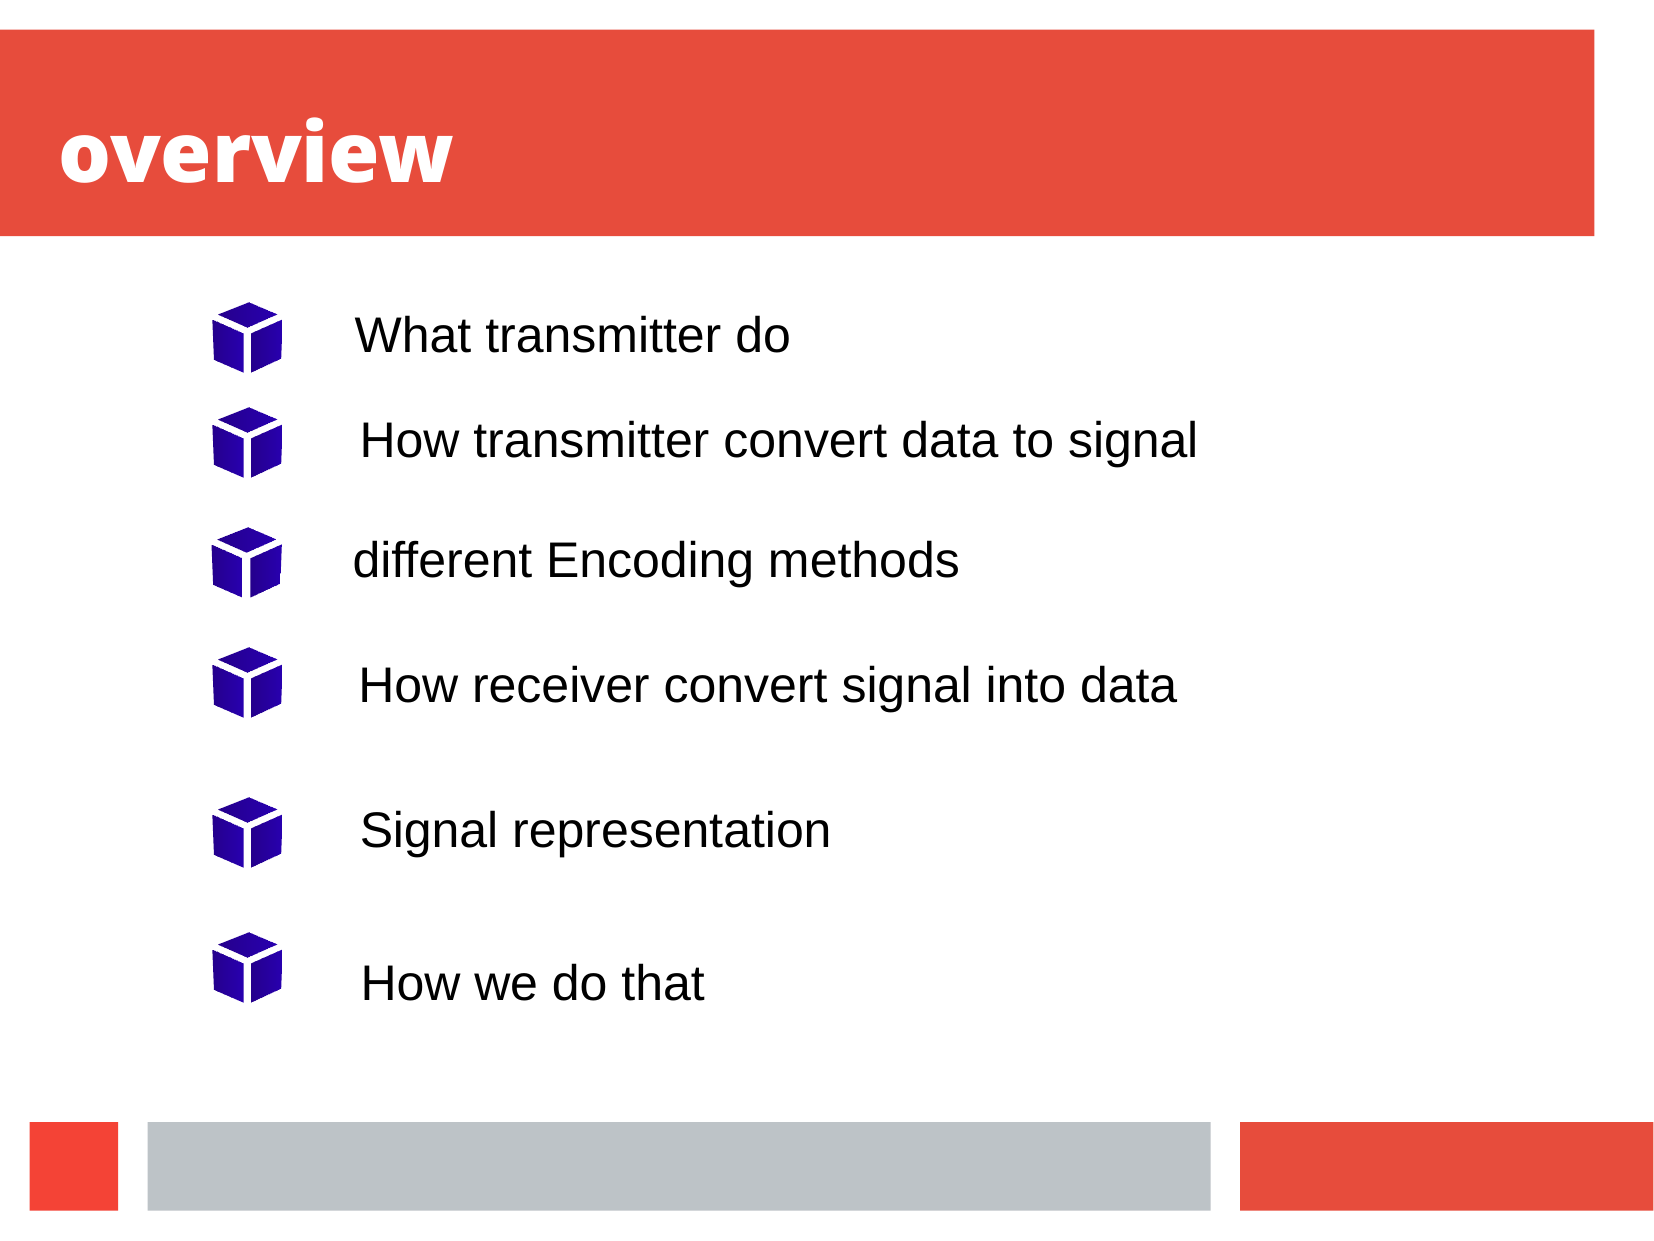

# overview
 What transmitter do
 How transmitter convert data to signal
different Encoding methods
How receiver convert signal into data
Signal representation
How we do that